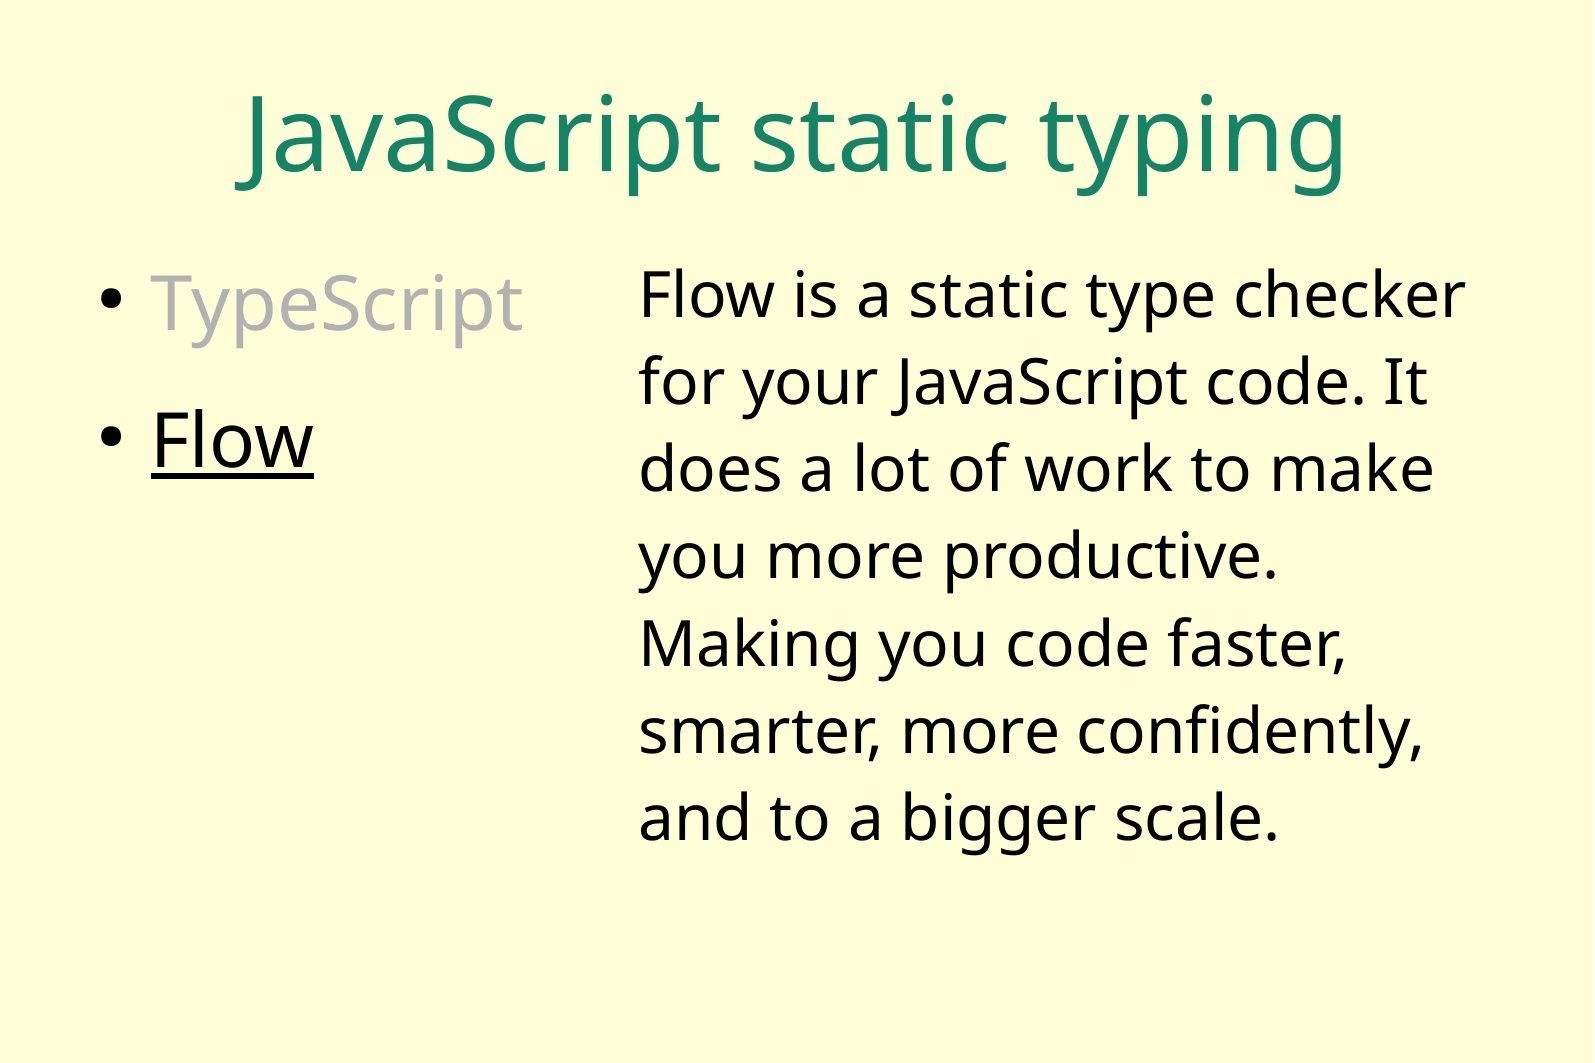

# JavaScript static typing
TypeScript
Flow
Flow is a static type checker for your JavaScript code. It does a lot of work to make you more productive. Making you code faster, smarter, more confidently, and to a bigger scale.